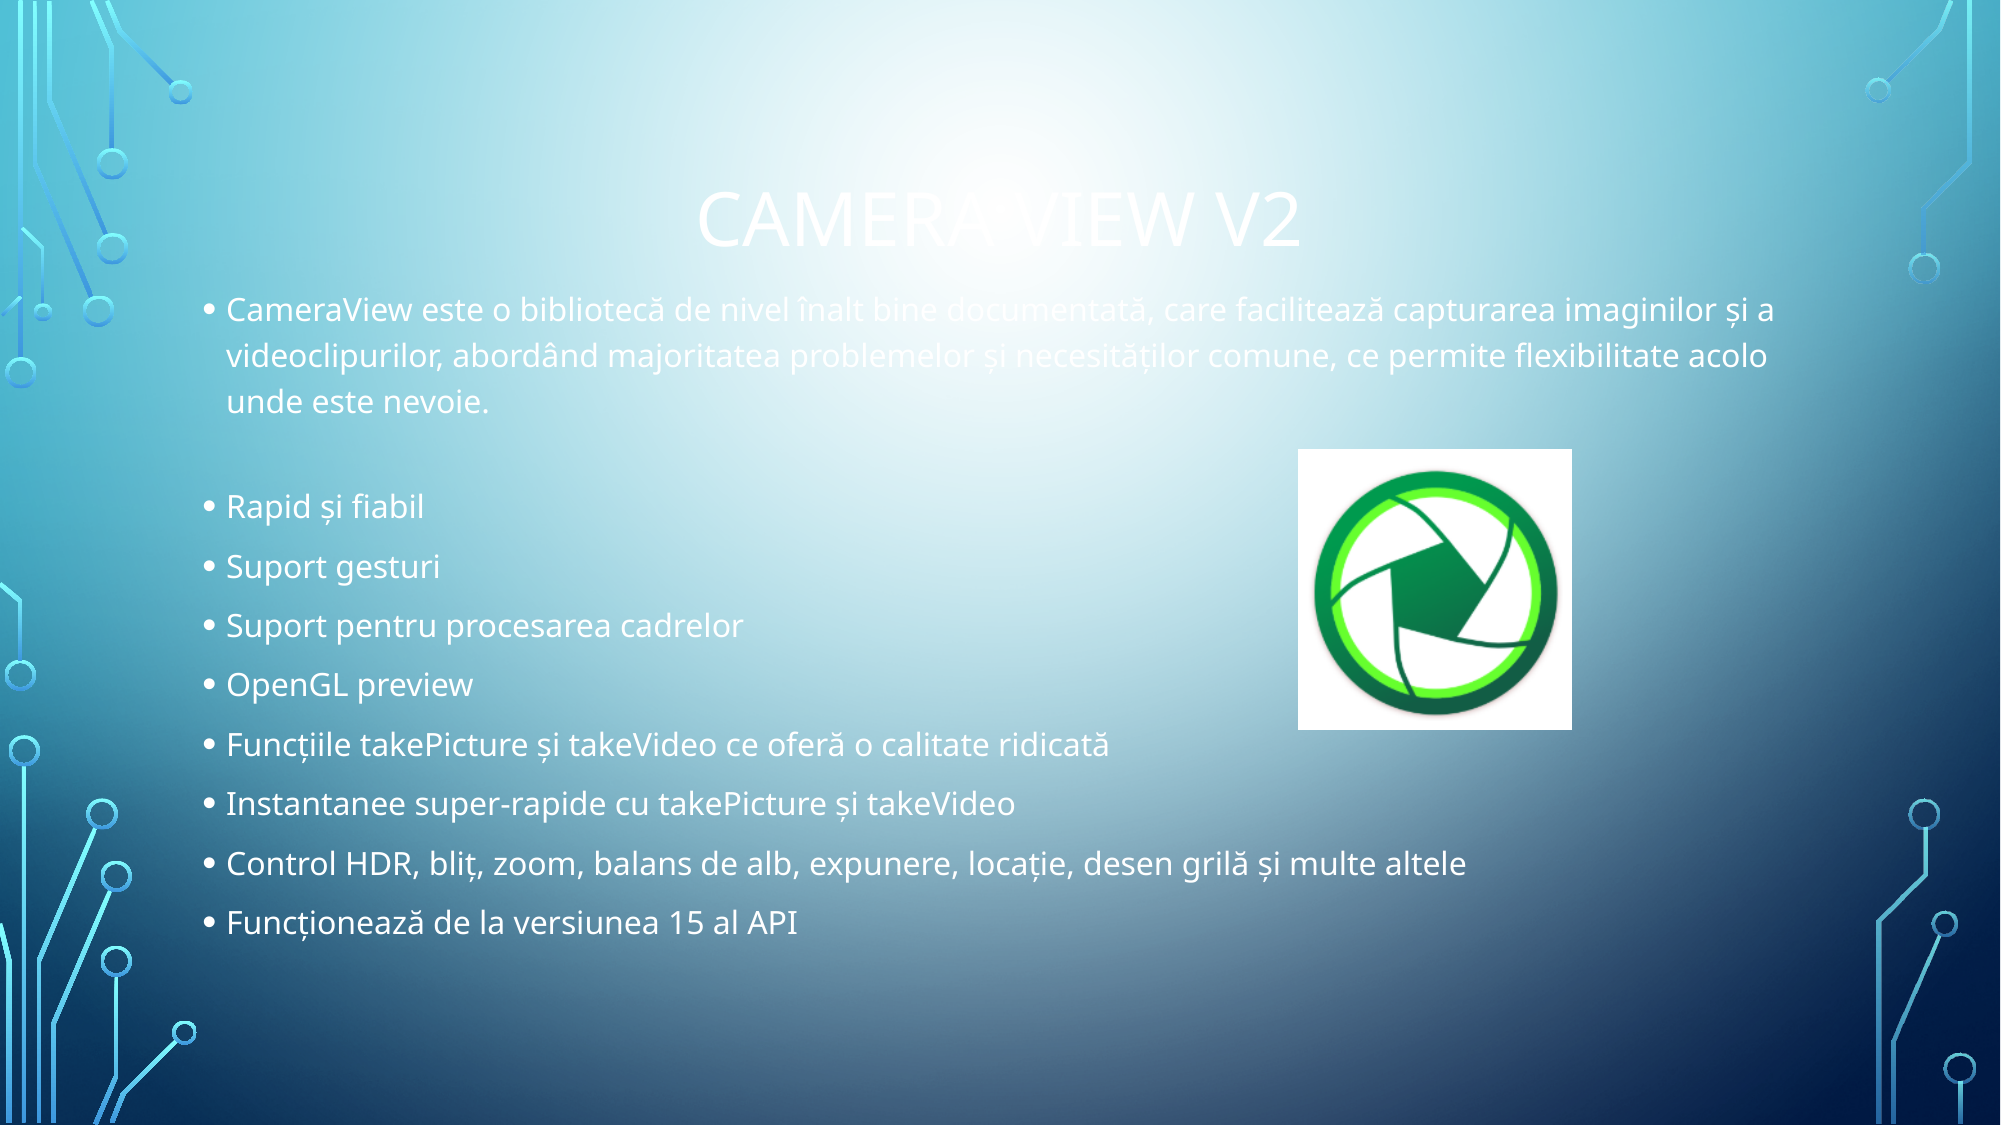

# Camera View v2
CameraView este o bibliotecă de nivel înalt bine documentată, care facilitează capturarea imaginilor și a videoclipurilor, abordând majoritatea problemelor și necesităților comune, ce permite flexibilitate acolo unde este nevoie.
Rapid și fiabil
Suport gesturi
Suport pentru procesarea cadrelor
OpenGL preview
Funcțiile takePicture și takeVideo ce oferă o calitate ridicată
Instantanee super-rapide cu takePicture și takeVideo
Control HDR, bliț, zoom, balans de alb, expunere, locație, desen grilă și multe altele
Funcționează de la versiunea 15 al API